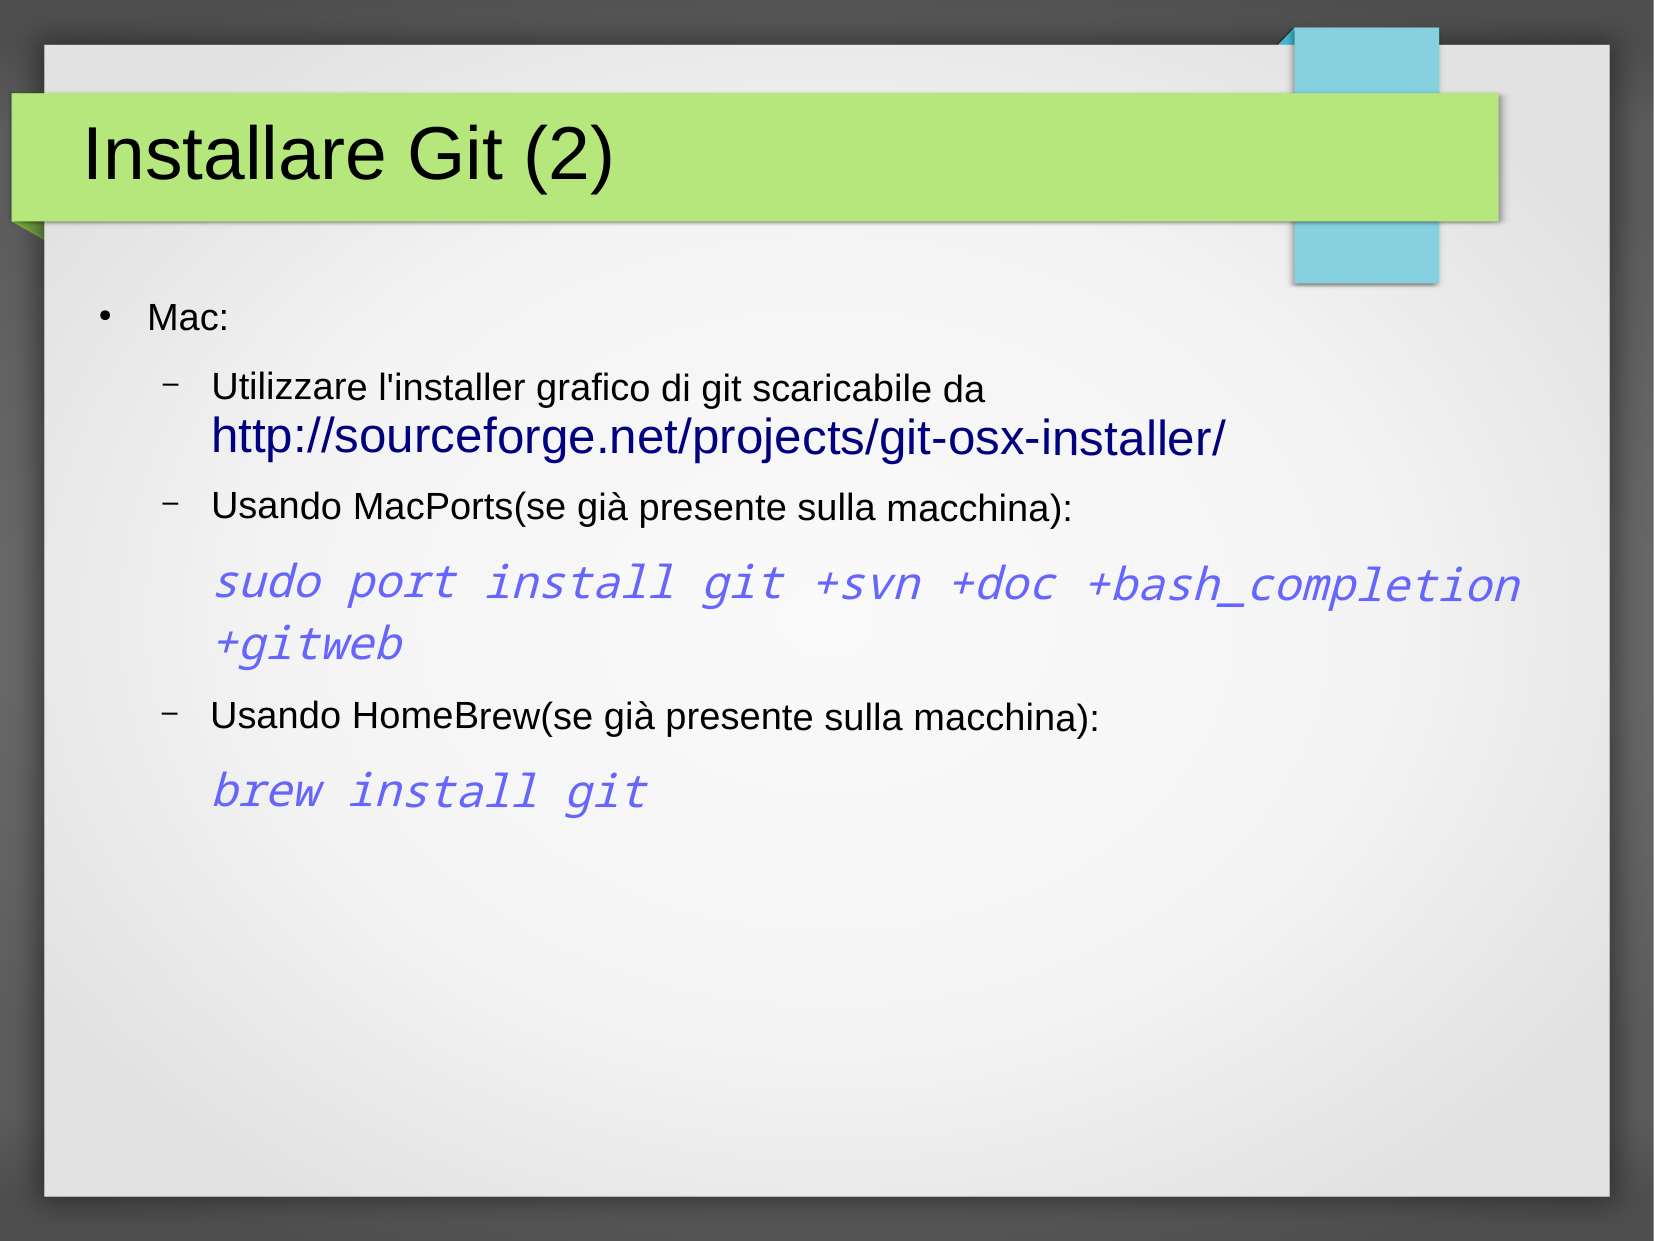

Installare Git (2)
# Mac:
Utilizzare l'installer grafico di git scaricabile da http://sourceforge.net/projects/git-osx-installer/
Usando MacPorts(se già presente sulla macchina):
sudo port install git +svn +doc +bash_completion +gitweb
Usando HomeBrew(se già presente sulla macchina):
brew install git